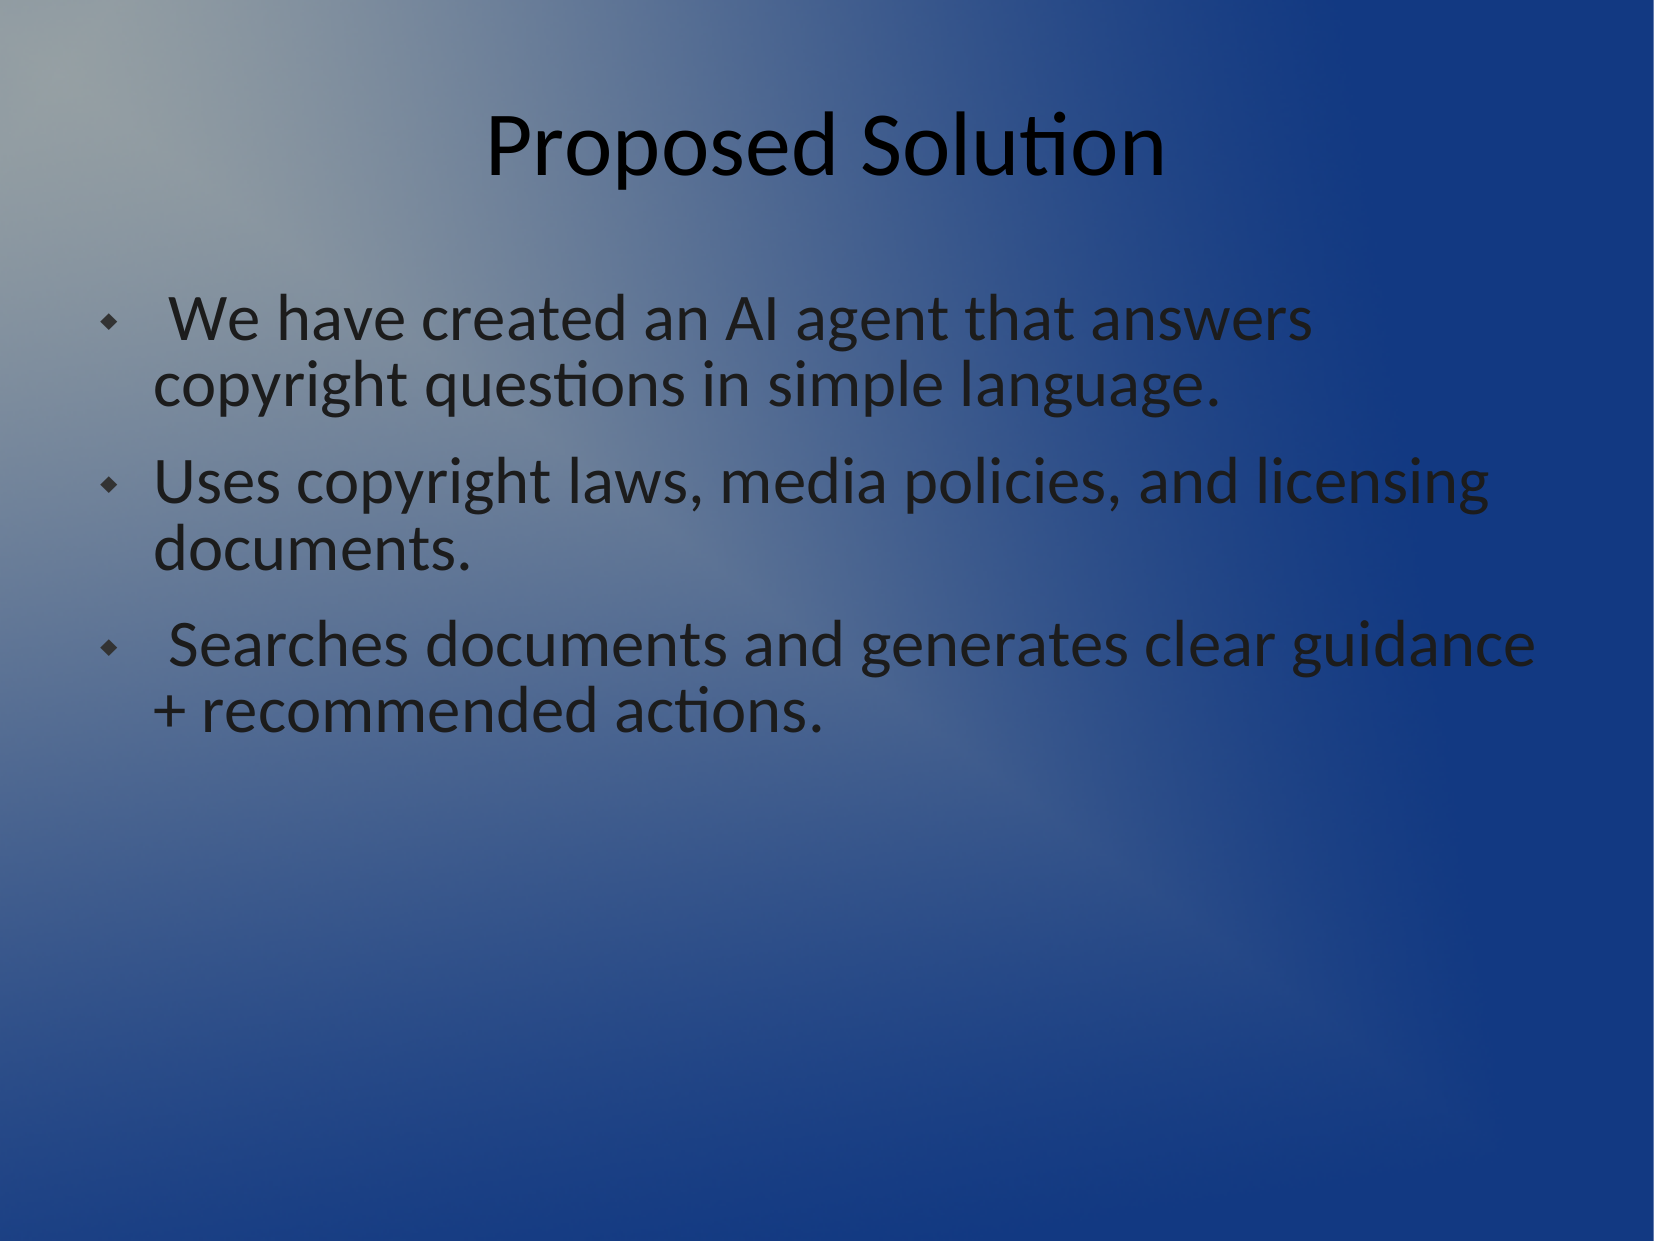

# Proposed Solution
 We have created an AI agent that answers copyright questions in simple language.
Uses copyright laws, media policies, and licensing documents.
 Searches documents and generates clear guidance + recommended actions.